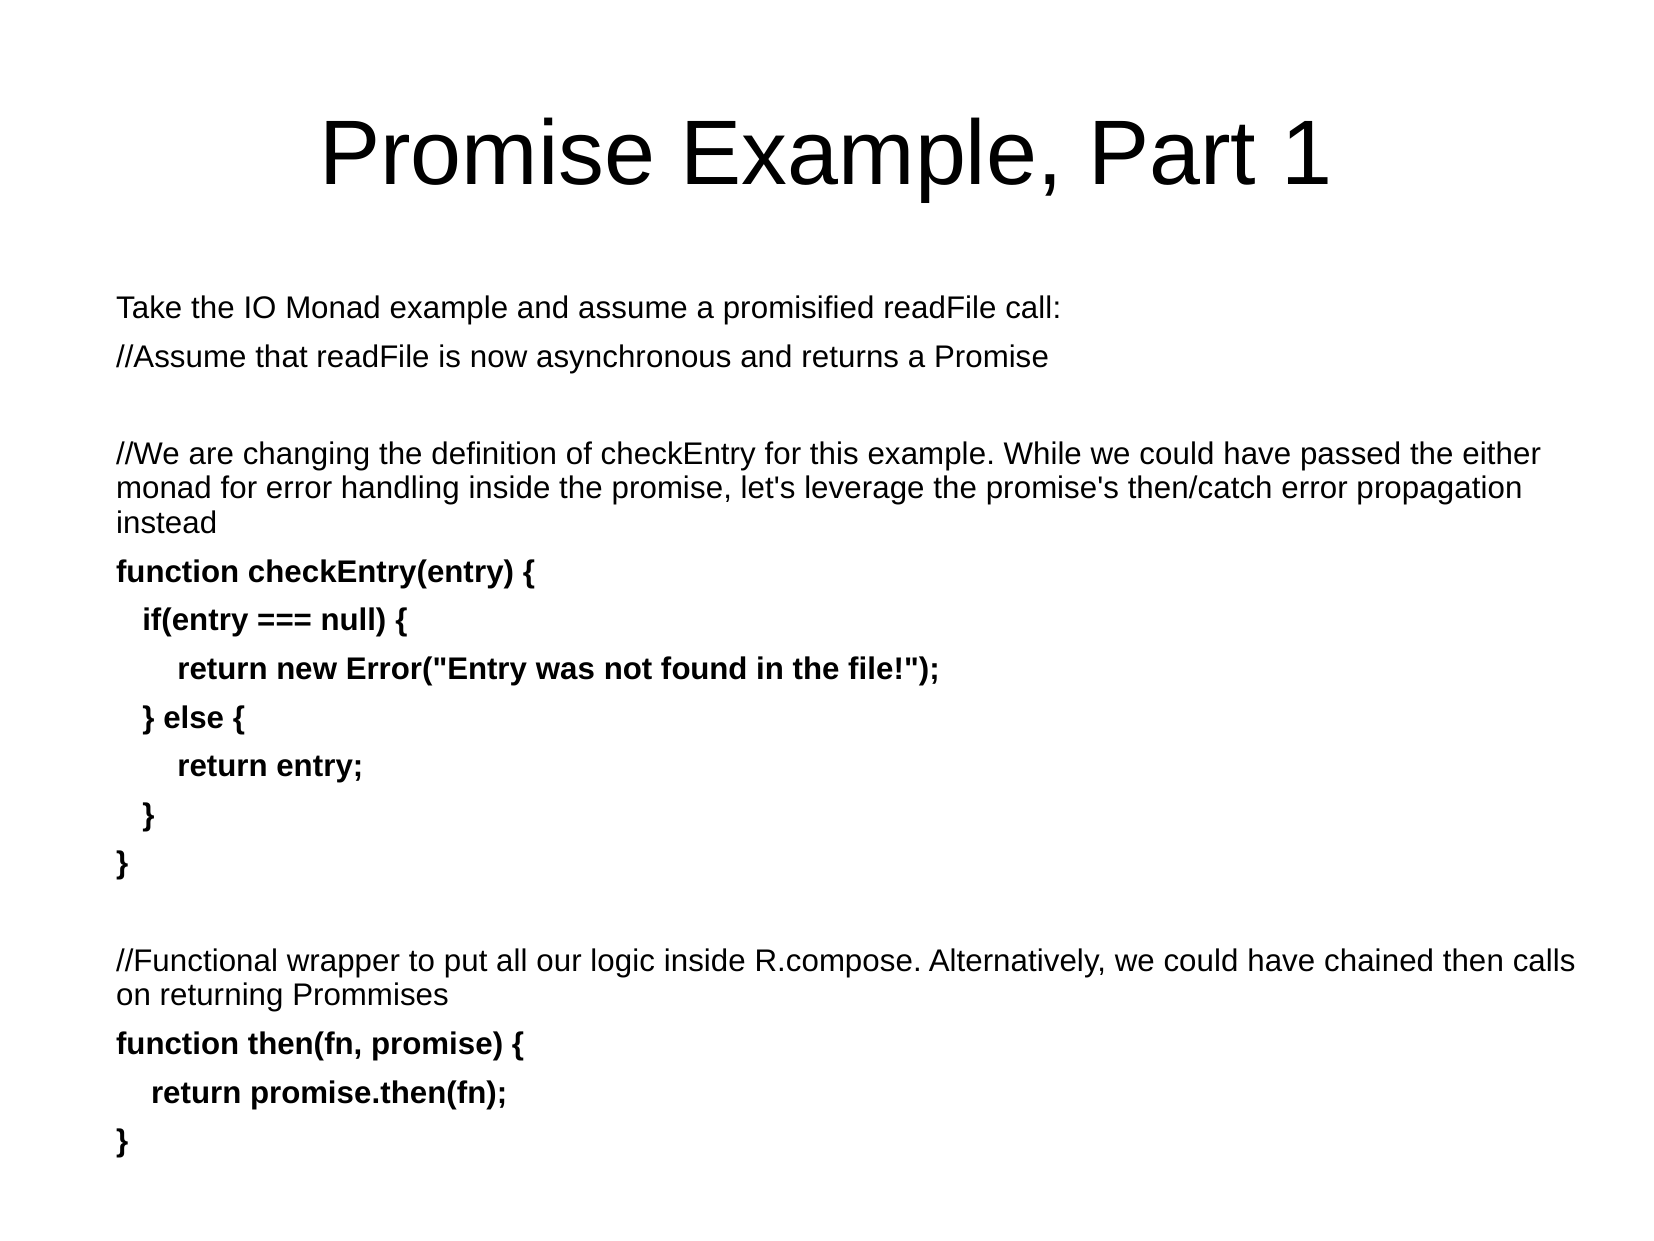

# Promise Example, Part 1
Take the IO Monad example and assume a promisified readFile call:
//Assume that readFile is now asynchronous and returns a Promise
//We are changing the definition of checkEntry for this example. While we could have passed the either monad for error handling inside the promise, let's leverage the promise's then/catch error propagation instead
function checkEntry(entry) {
 if(entry === null) {
 return new Error("Entry was not found in the file!");
 } else {
 return entry;
 }
}
//Functional wrapper to put all our logic inside R.compose. Alternatively, we could have chained then calls on returning Prommises
function then(fn, promise) {
 return promise.then(fn);
}